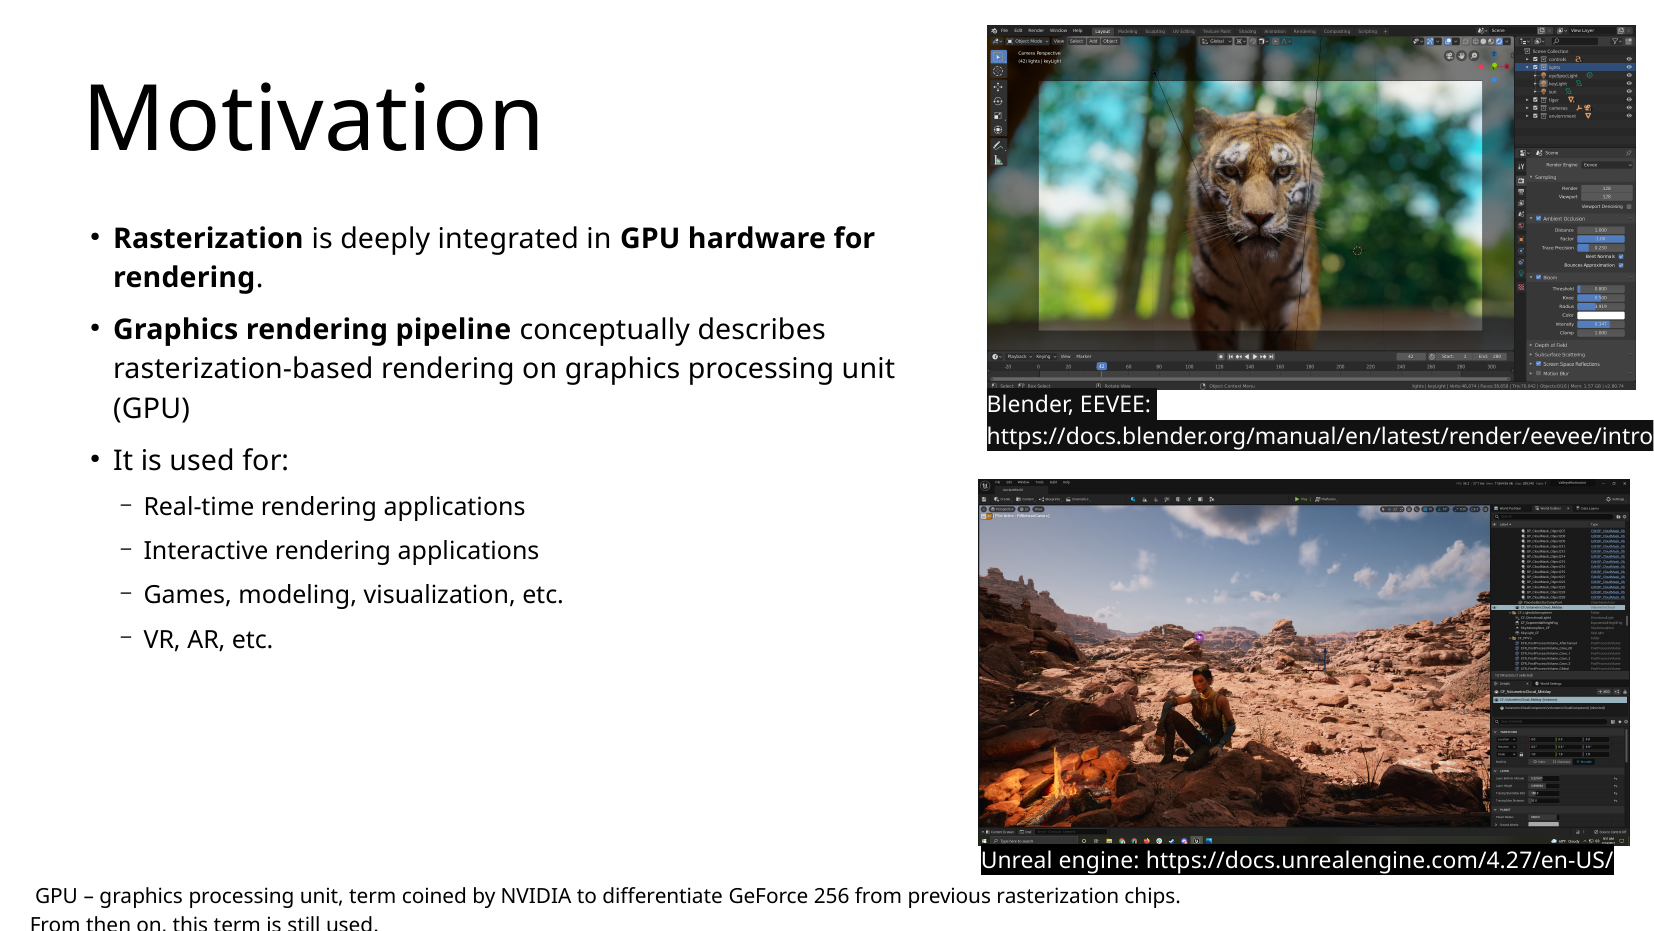

# Motivation
Rasterization is deeply integrated in GPU hardware for rendering.
Graphics rendering pipeline conceptually describes rasterization-based rendering on graphics processing unit (GPU)
It is used for:
Real-time rendering applications
Interactive rendering applications
Games, modeling, visualization, etc.
VR, AR, etc.
Blender, EEVEE:
https://docs.blender.org/manual/en/latest/render/eevee/introduction.html
Unreal engine: https://docs.unrealengine.com/4.27/en-US/
41
 GPU – graphics processing unit, term coined by NVIDIA to differentiate GeForce 256 from previous rasterization chips. From then on, this term is still used.